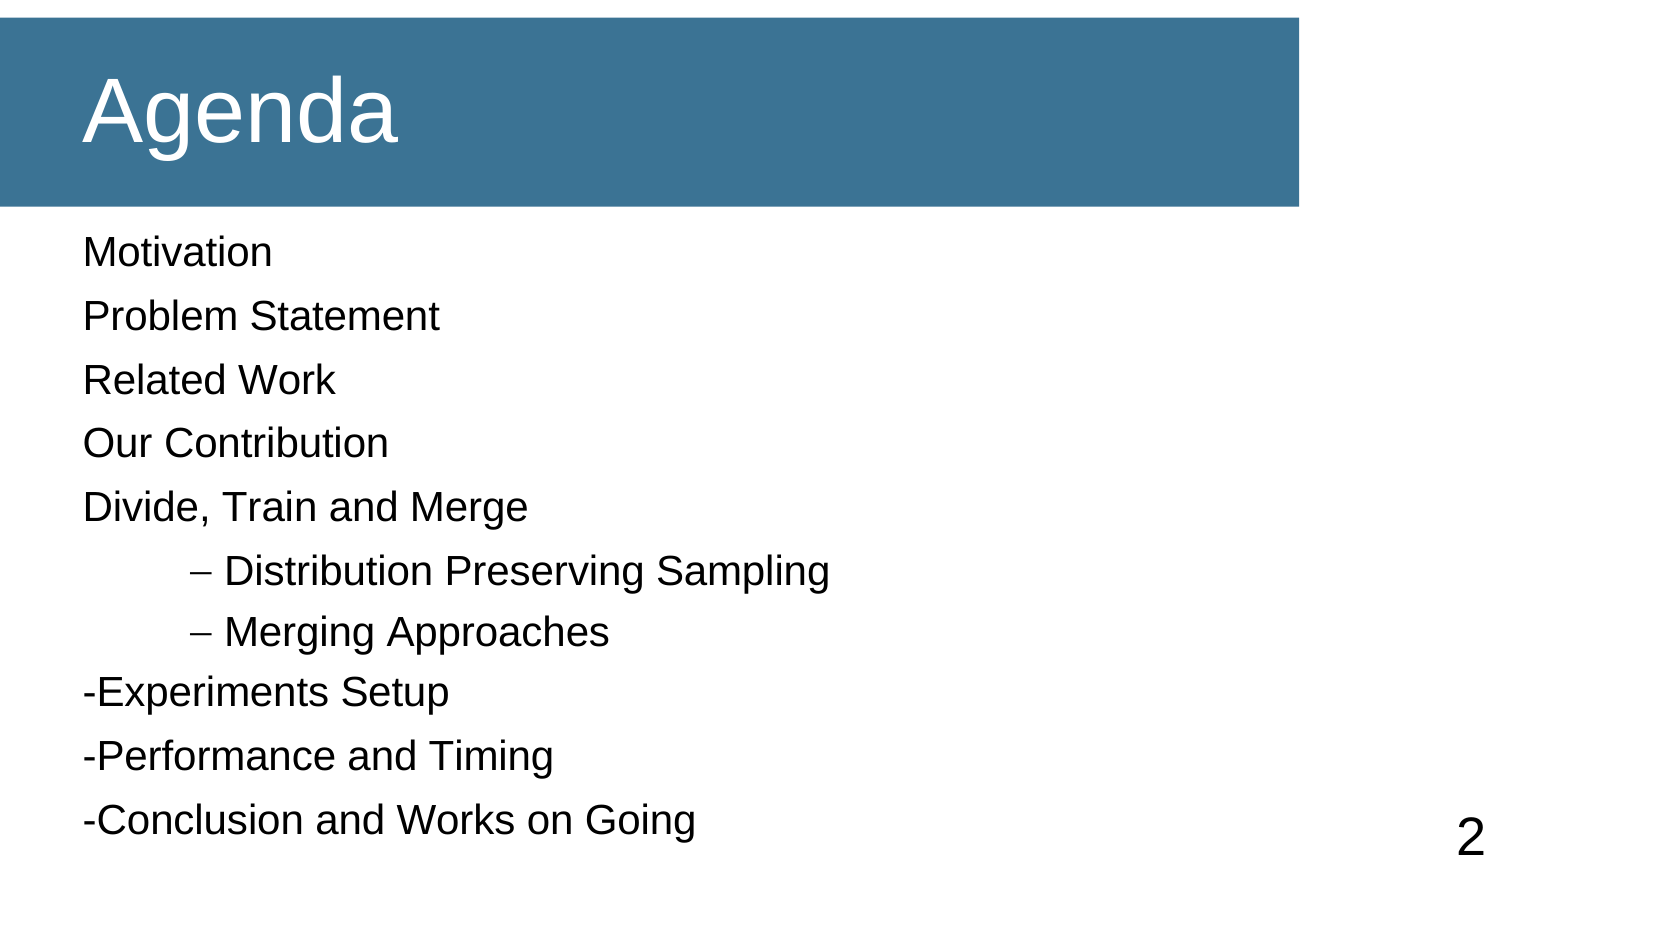

# Agenda
Motivation
Problem Statement
Related Work
Our Contribution
Divide, Train and Merge
Distribution Preserving Sampling
Merging Approaches
-Experiments Setup
-Performance and Timing
-Conclusion and Works on Going